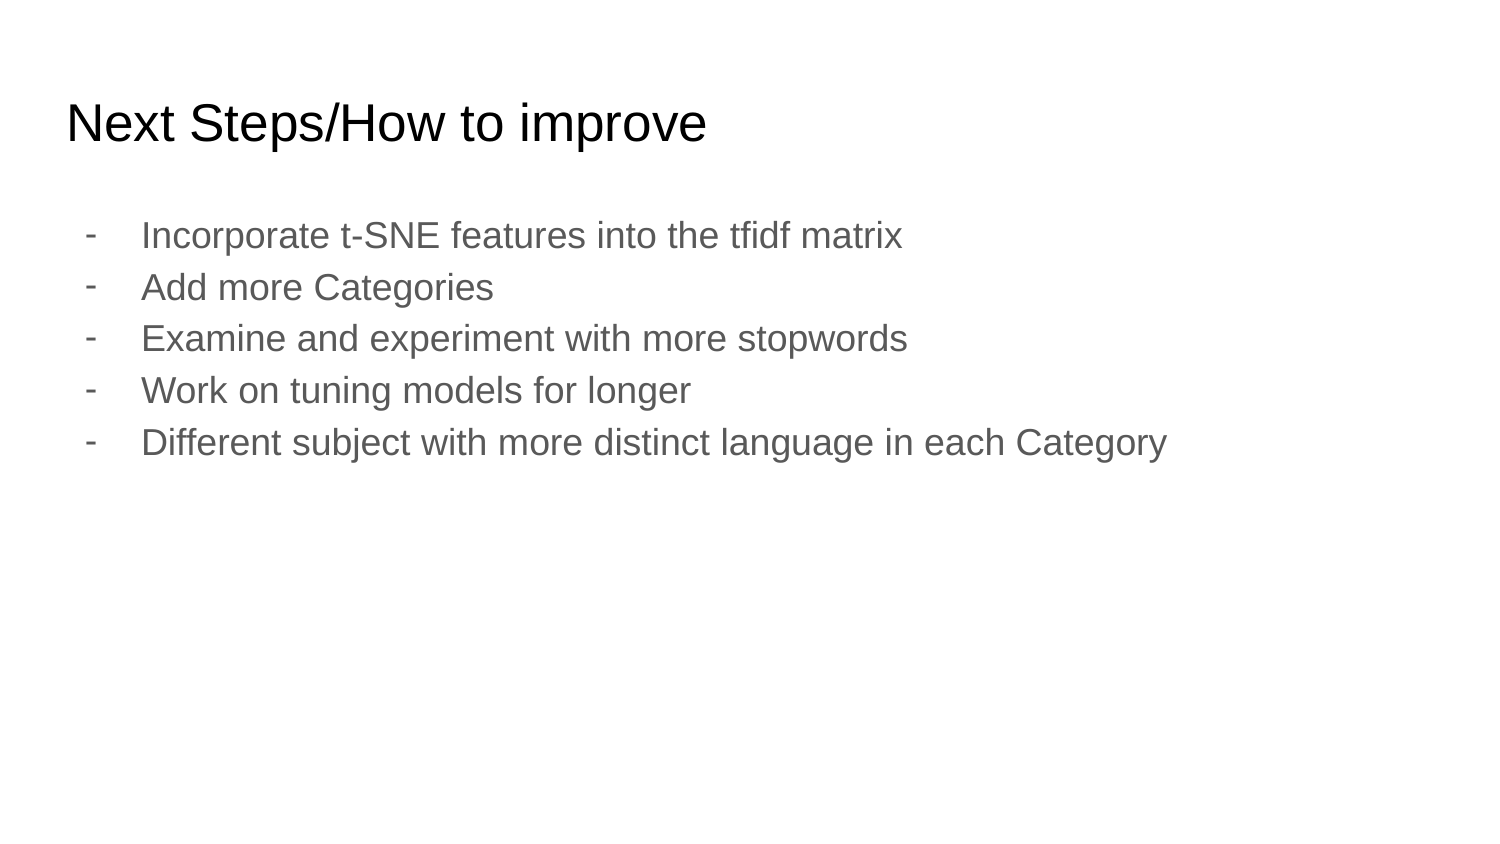

# Next Steps/How to improve
Incorporate t-SNE features into the tfidf matrix
Add more Categories
Examine and experiment with more stopwords
Work on tuning models for longer
Different subject with more distinct language in each Category